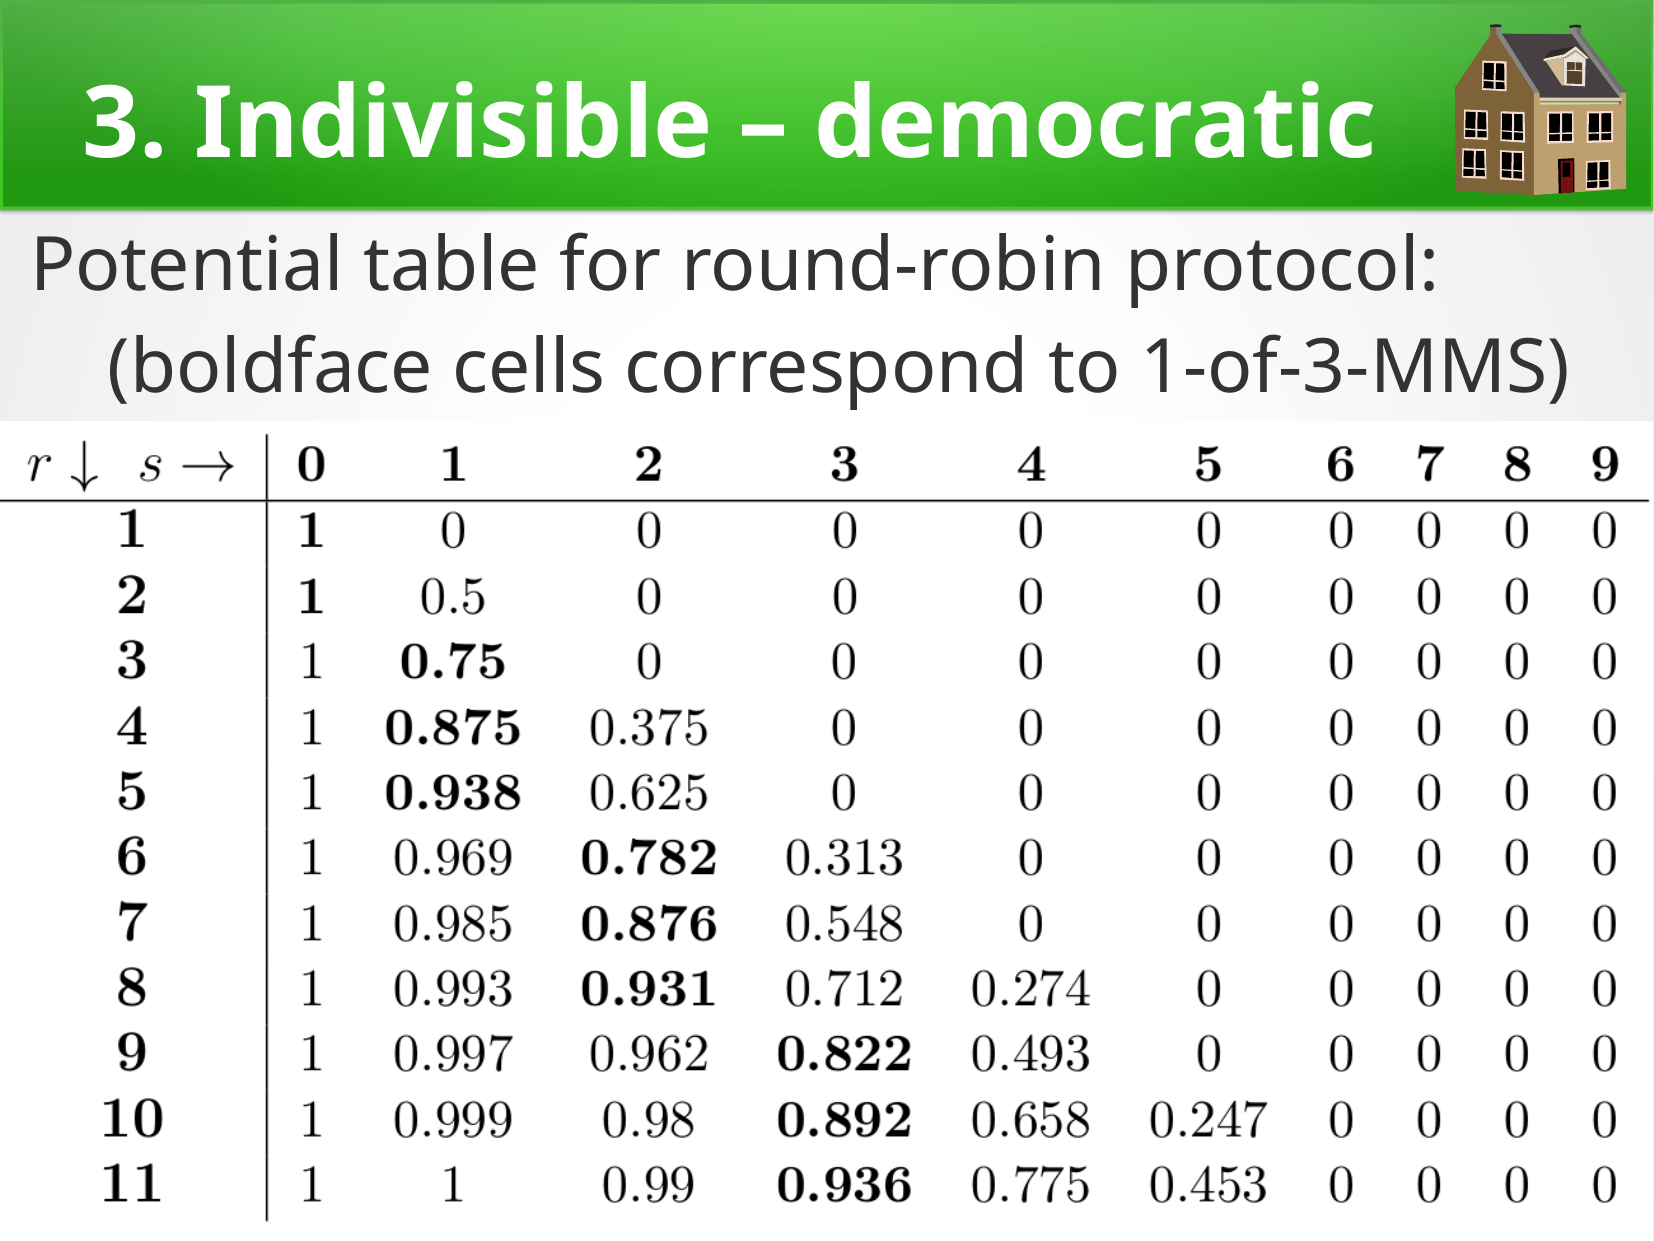

3. Indivisible – democratic
# Potential table for round-robin protocol: (boldface cells correspond to 1-of-3-MMS)
Fair Division among Families Erel Segal-Halevi
36